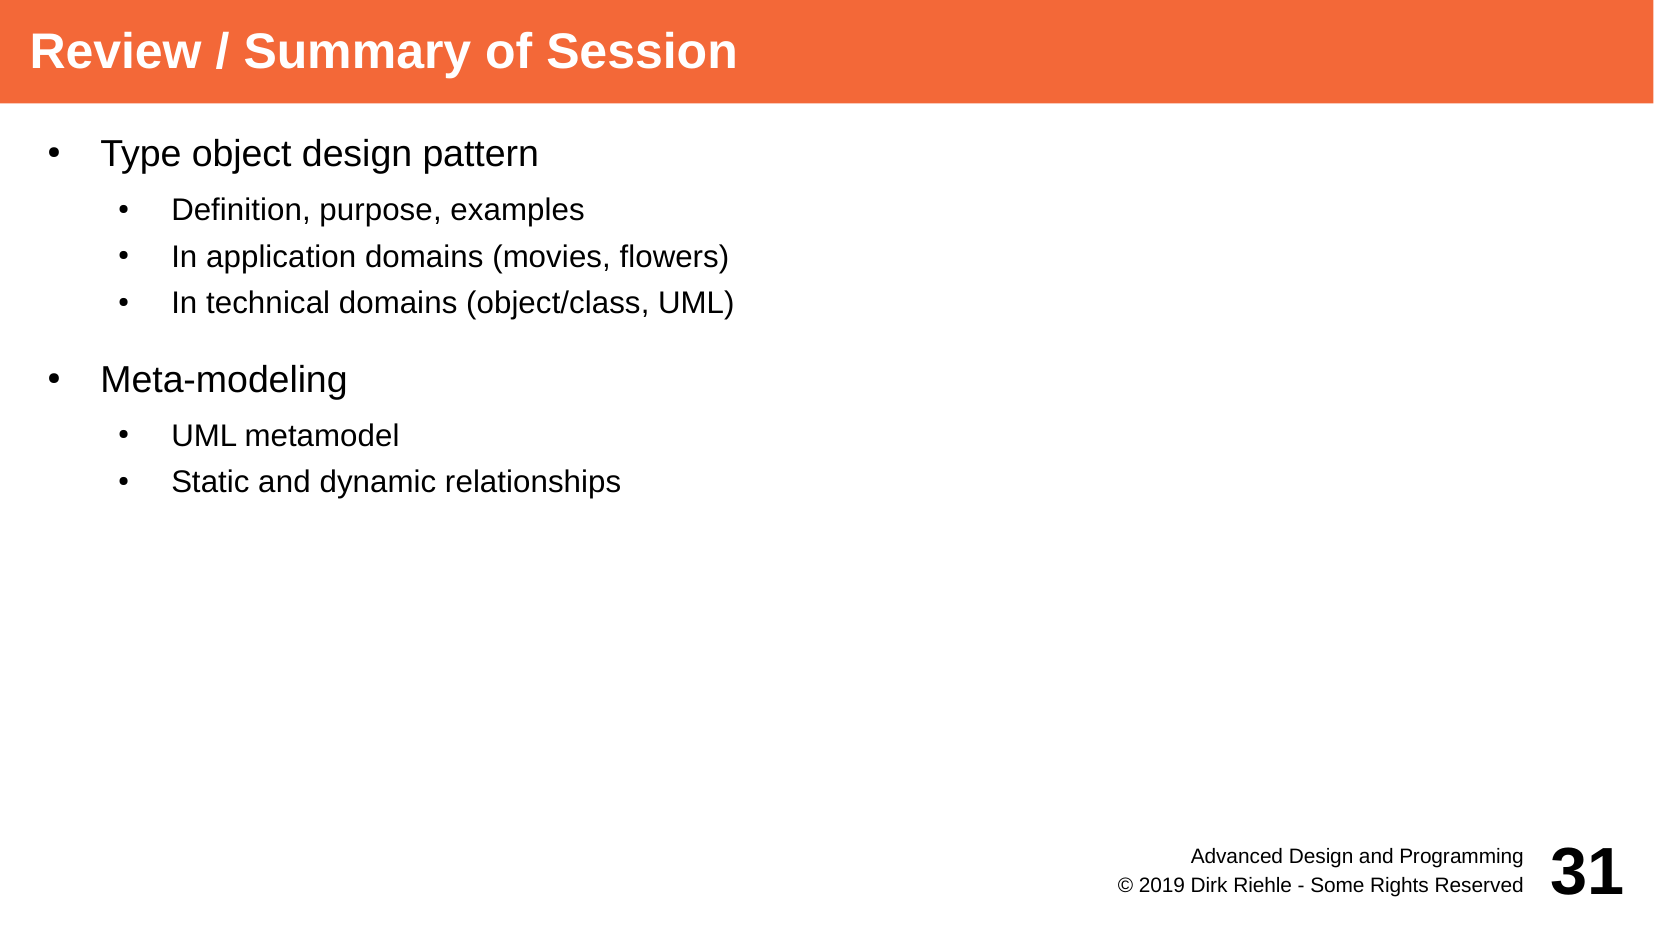

# Review / Summary of Session
Type object design pattern
Definition, purpose, examples
In application domains (movies, flowers)
In technical domains (object/class, UML)
Meta-modeling
UML metamodel
Static and dynamic relationships
Advanced Design and Programming
31
© 2019 Dirk Riehle - Some Rights Reserved